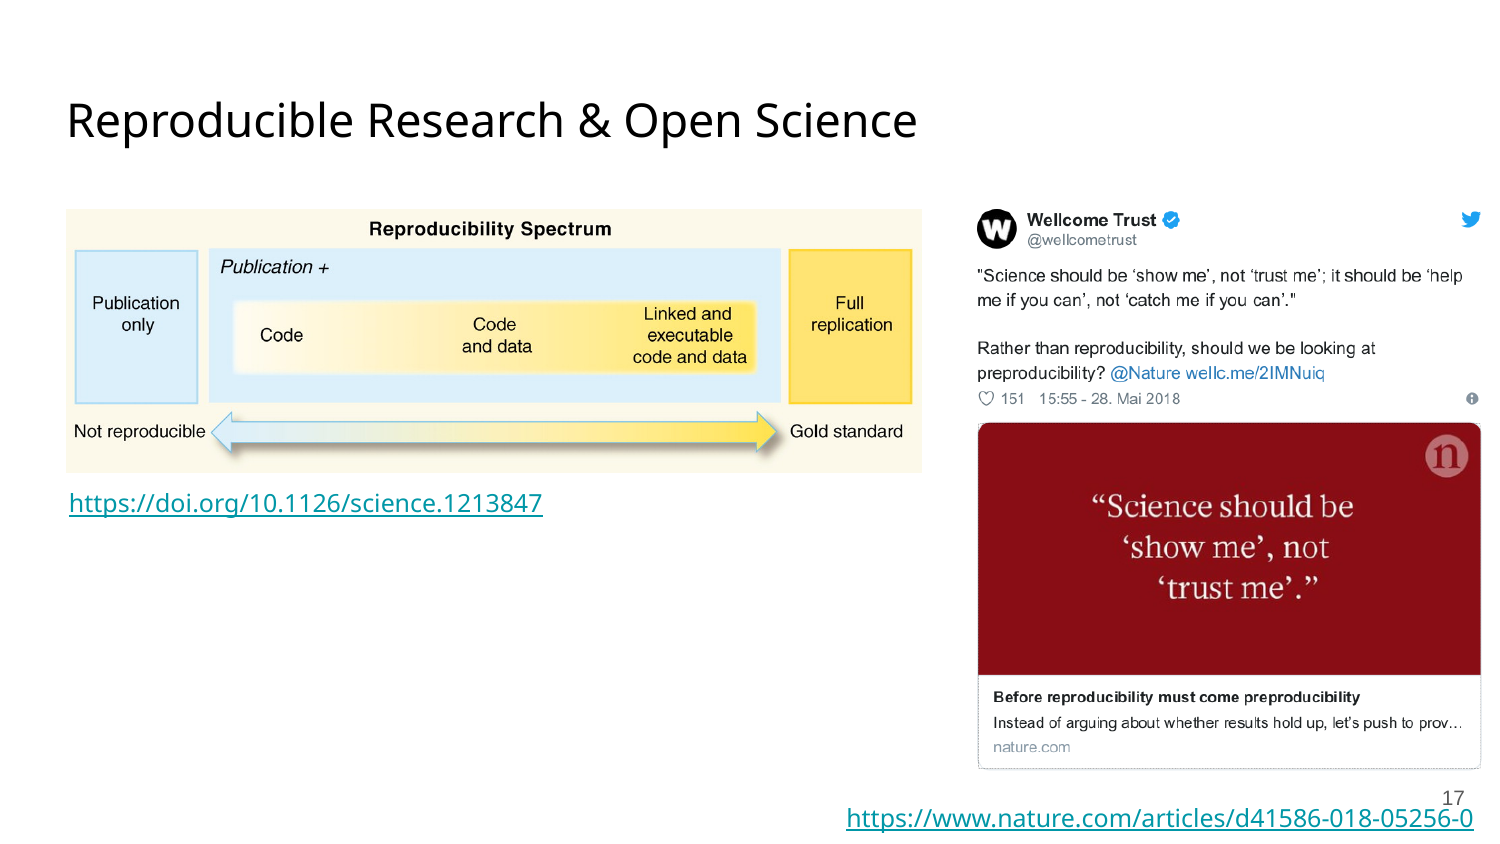

# Reproducible Research & Open Science
https://doi.org/10.1126/science.1213847
https://www.nature.com/articles/d41586-018-05256-0